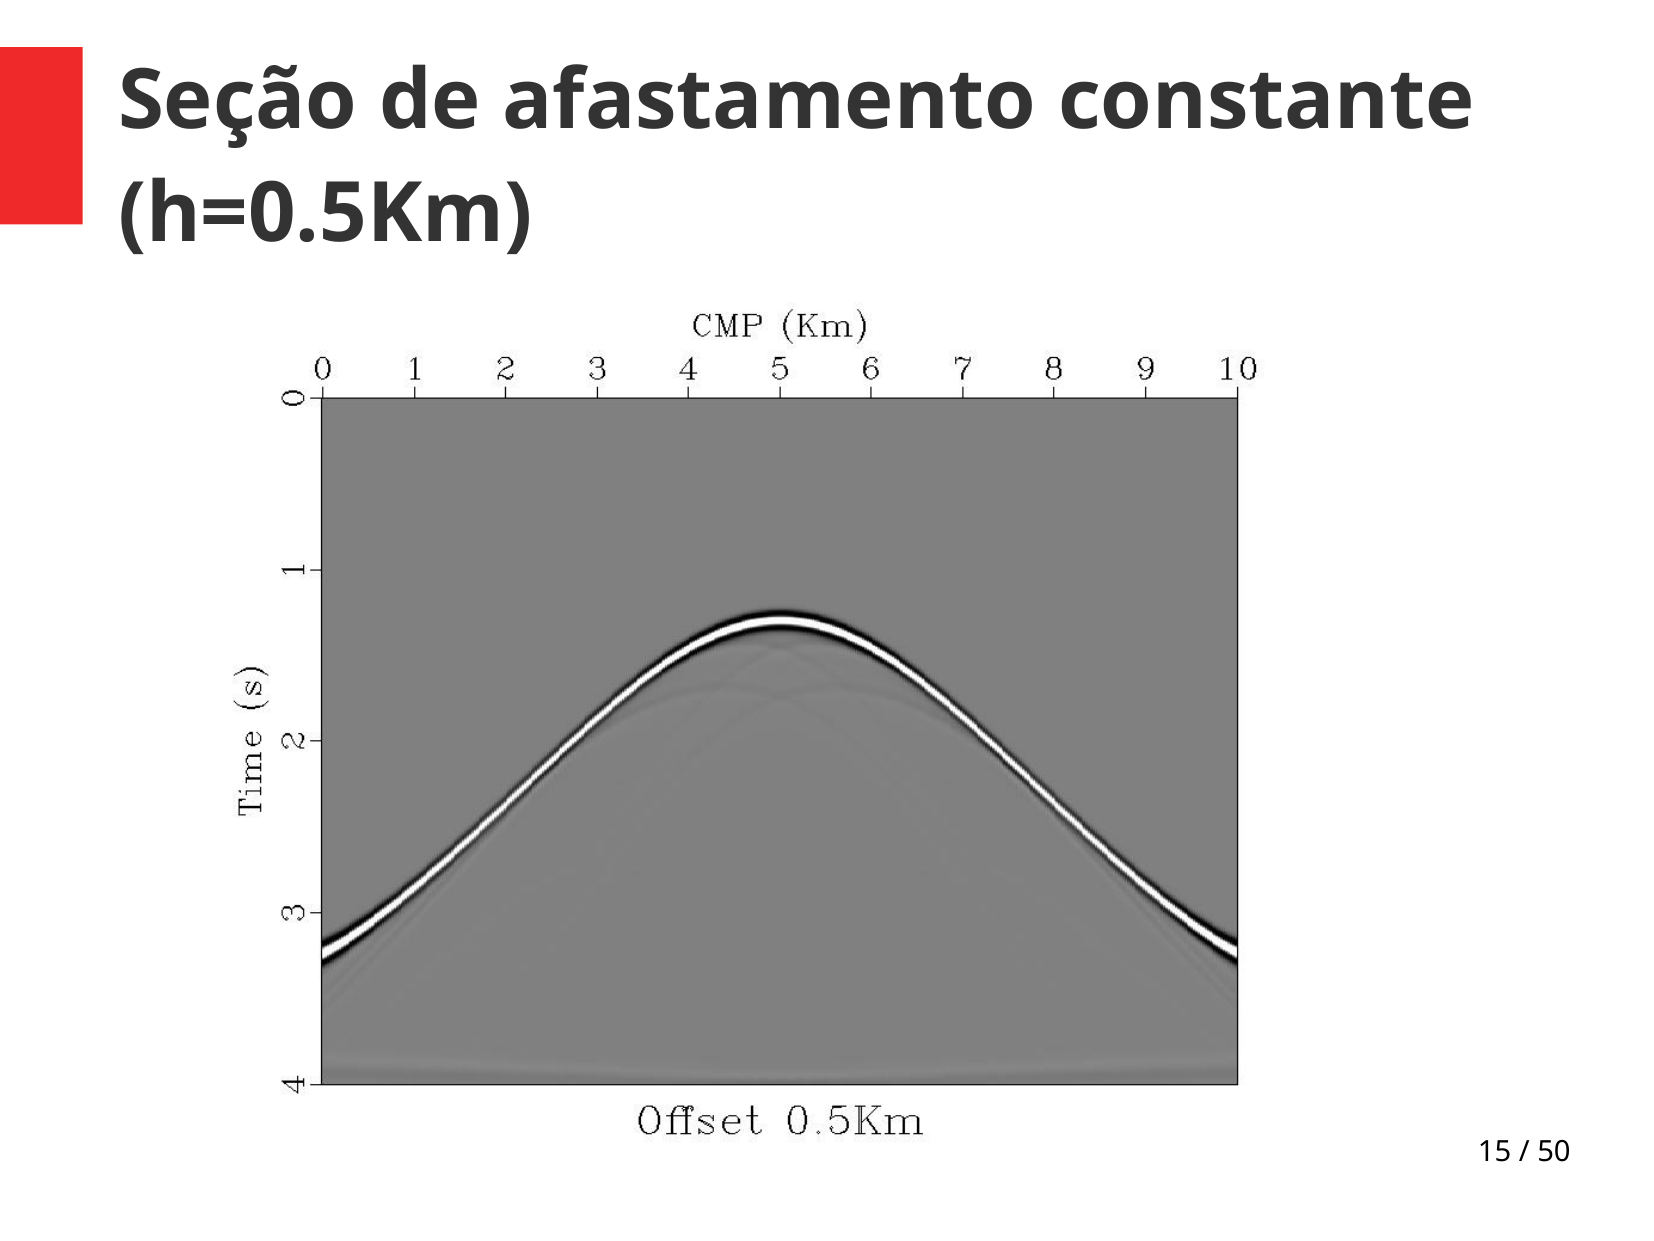

# Seção de afastamento constante (h=0.5Km)
15